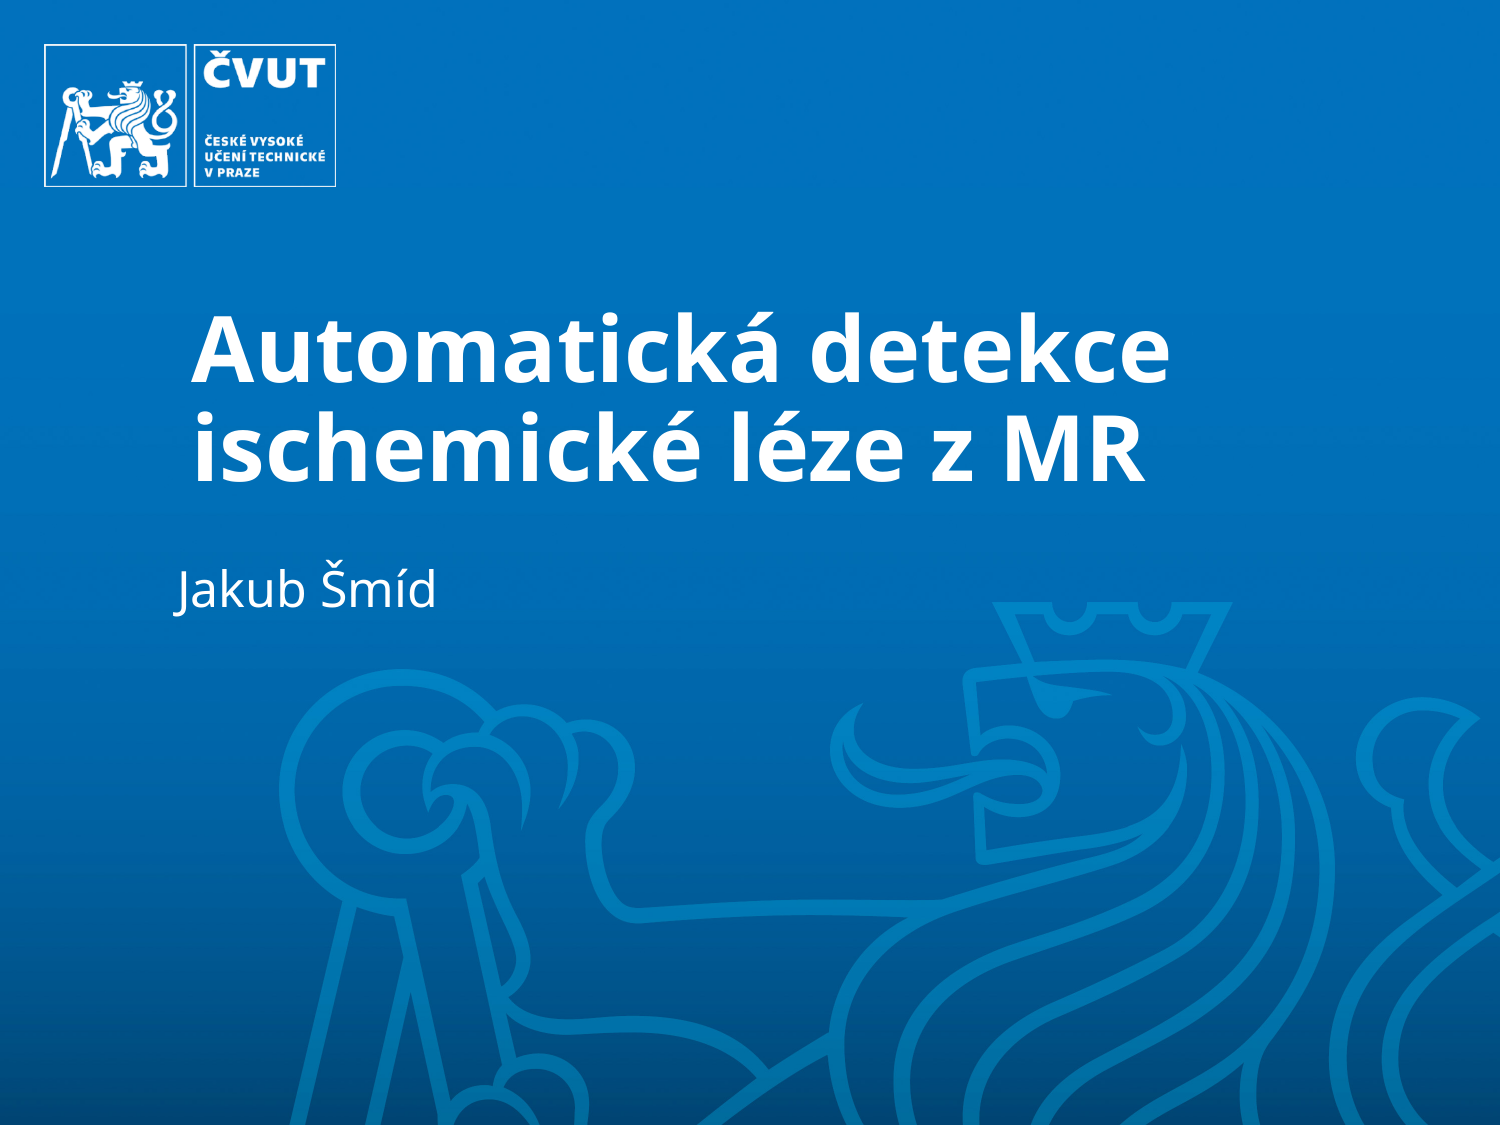

# Automatická detekce ischemické léze z MR
Jakub Šmíd